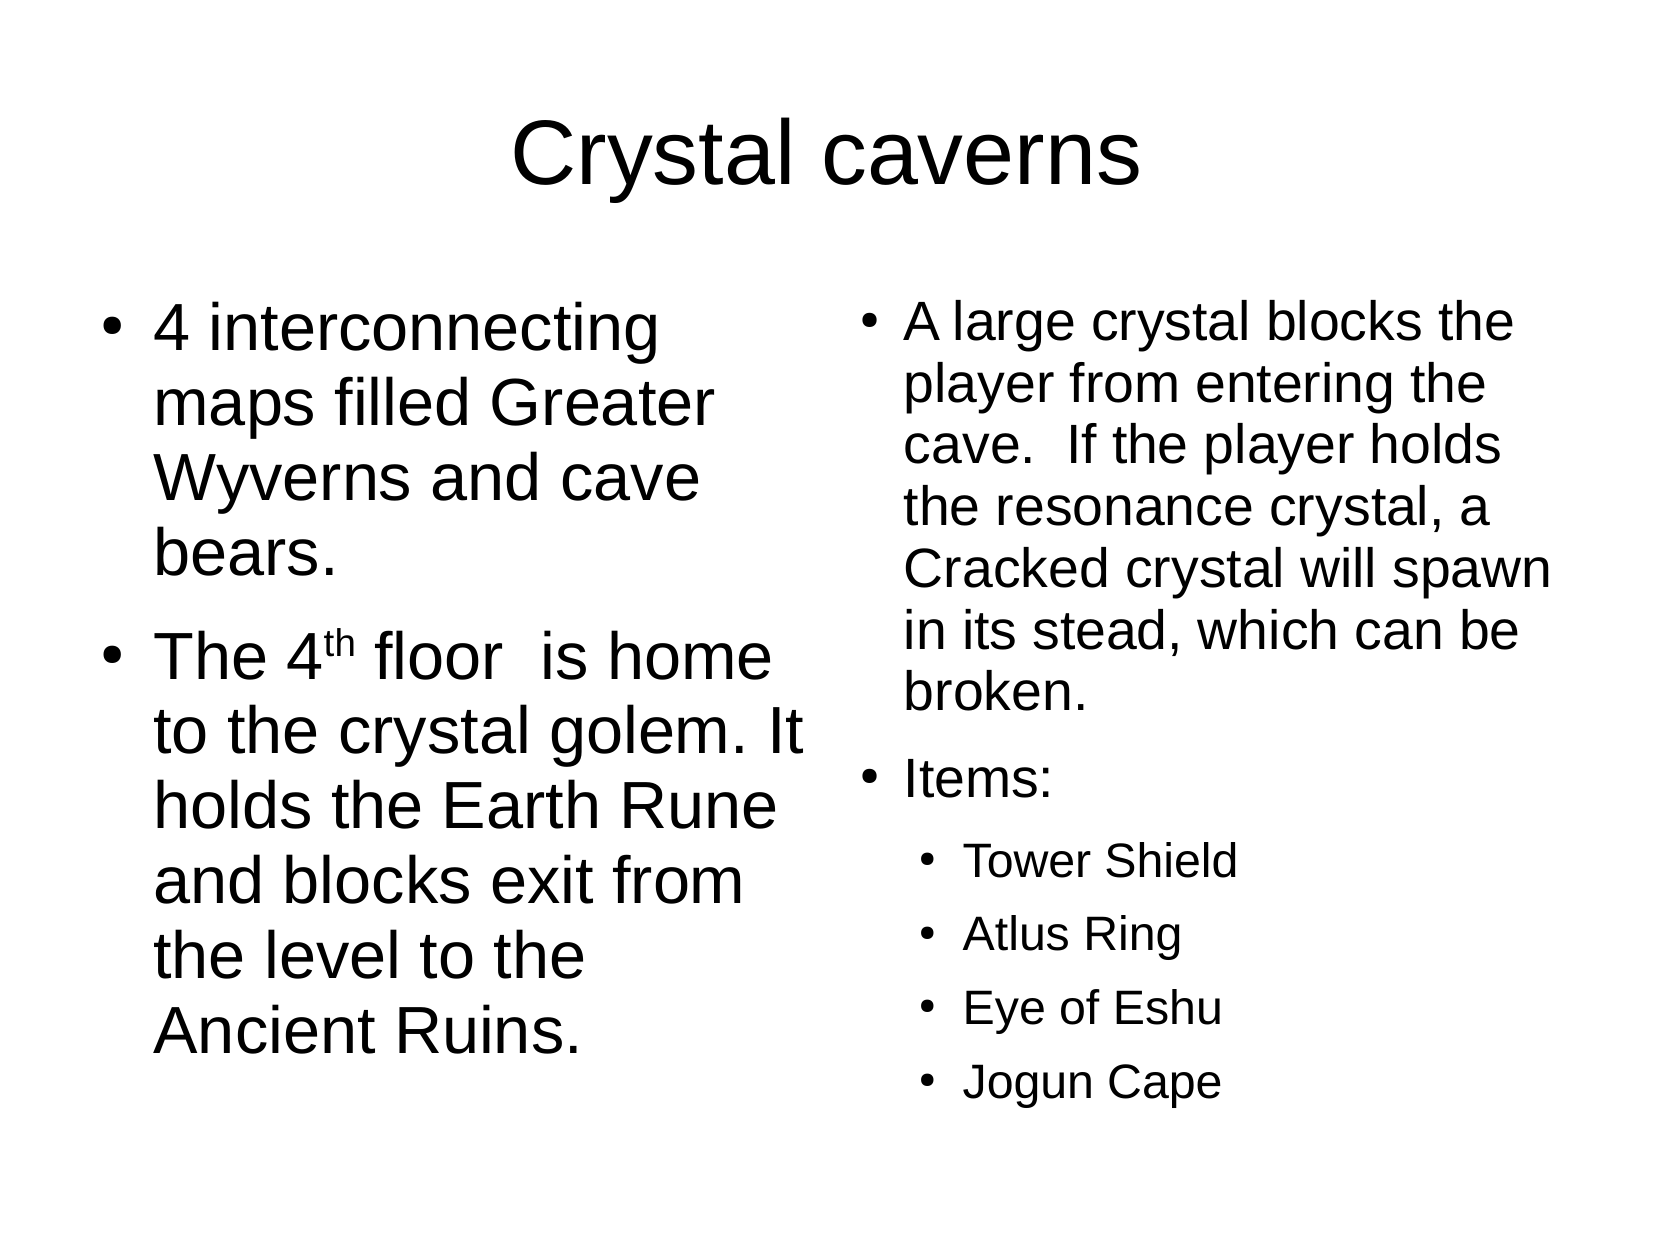

# Crystal caverns
4 interconnecting maps filled Greater Wyverns and cave bears.
The 4th floor is home to the crystal golem. It holds the Earth Rune and blocks exit from the level to the Ancient Ruins.
A large crystal blocks the player from entering the cave. If the player holds the resonance crystal, a Cracked crystal will spawn in its stead, which can be broken.
Items:
Tower Shield
Atlus Ring
Eye of Eshu
Jogun Cape